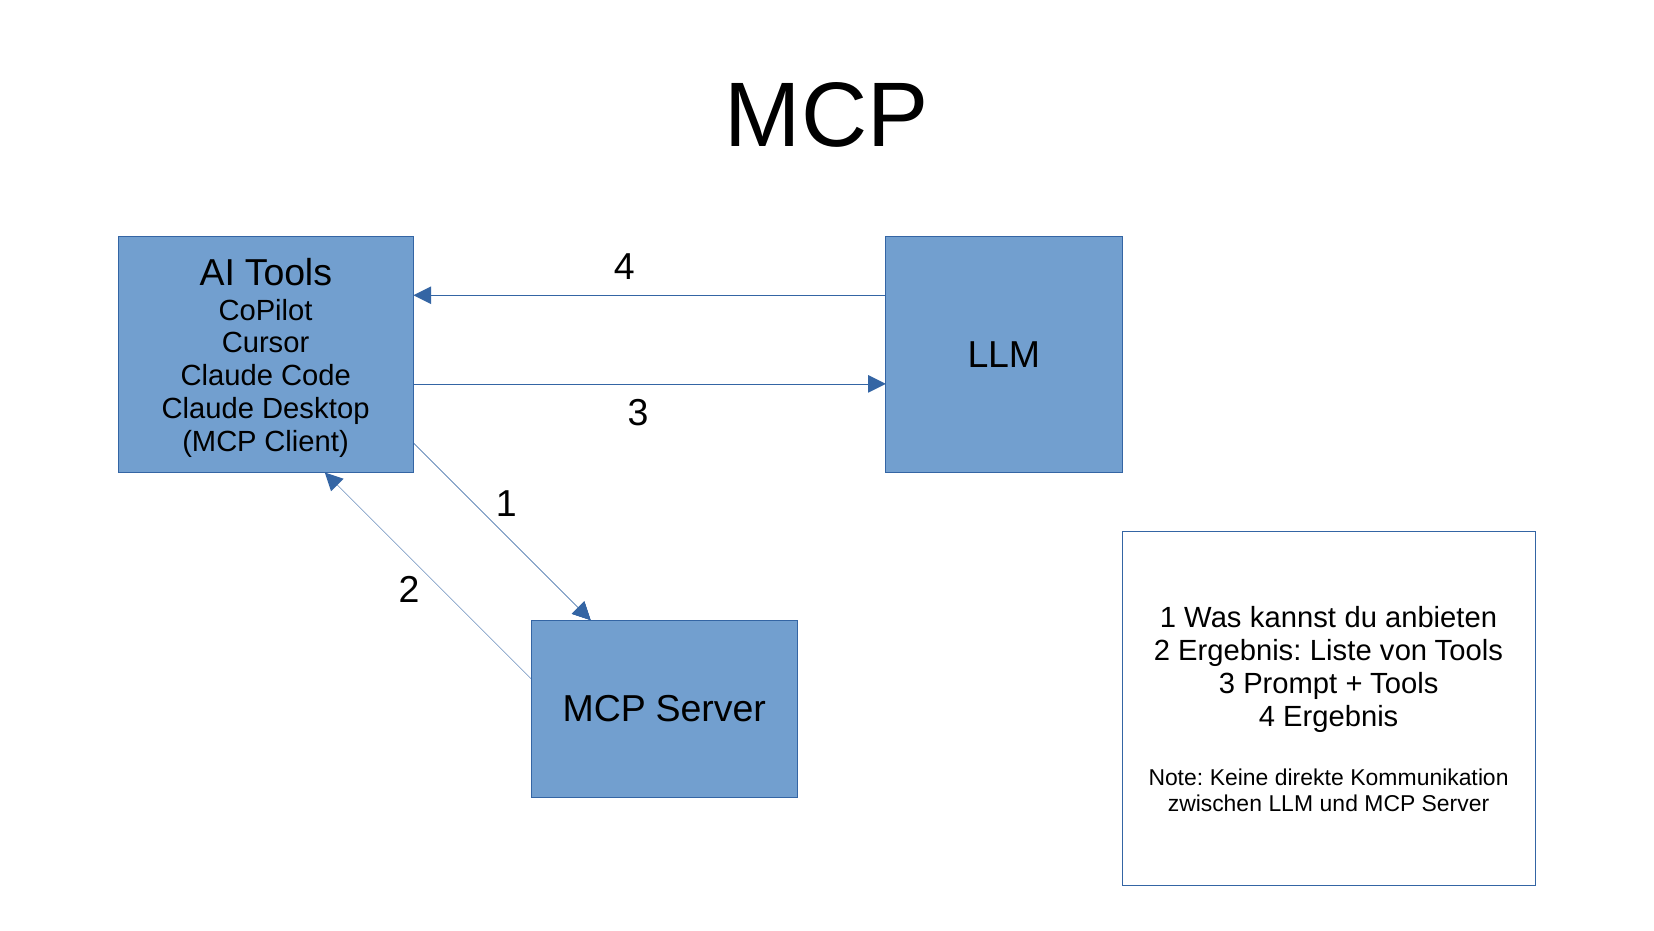

# MCP
AI Tools
CoPilot
Cursor
Claude Code
Claude Desktop
(MCP Client)
LLM
4
3
1
1 Was kannst du anbieten
2 Ergebnis: Liste von Tools
3 Prompt + Tools
4 Ergebnis
Note: Keine direkte Kommunikation zwischen LLM und MCP Server
2
MCP Server